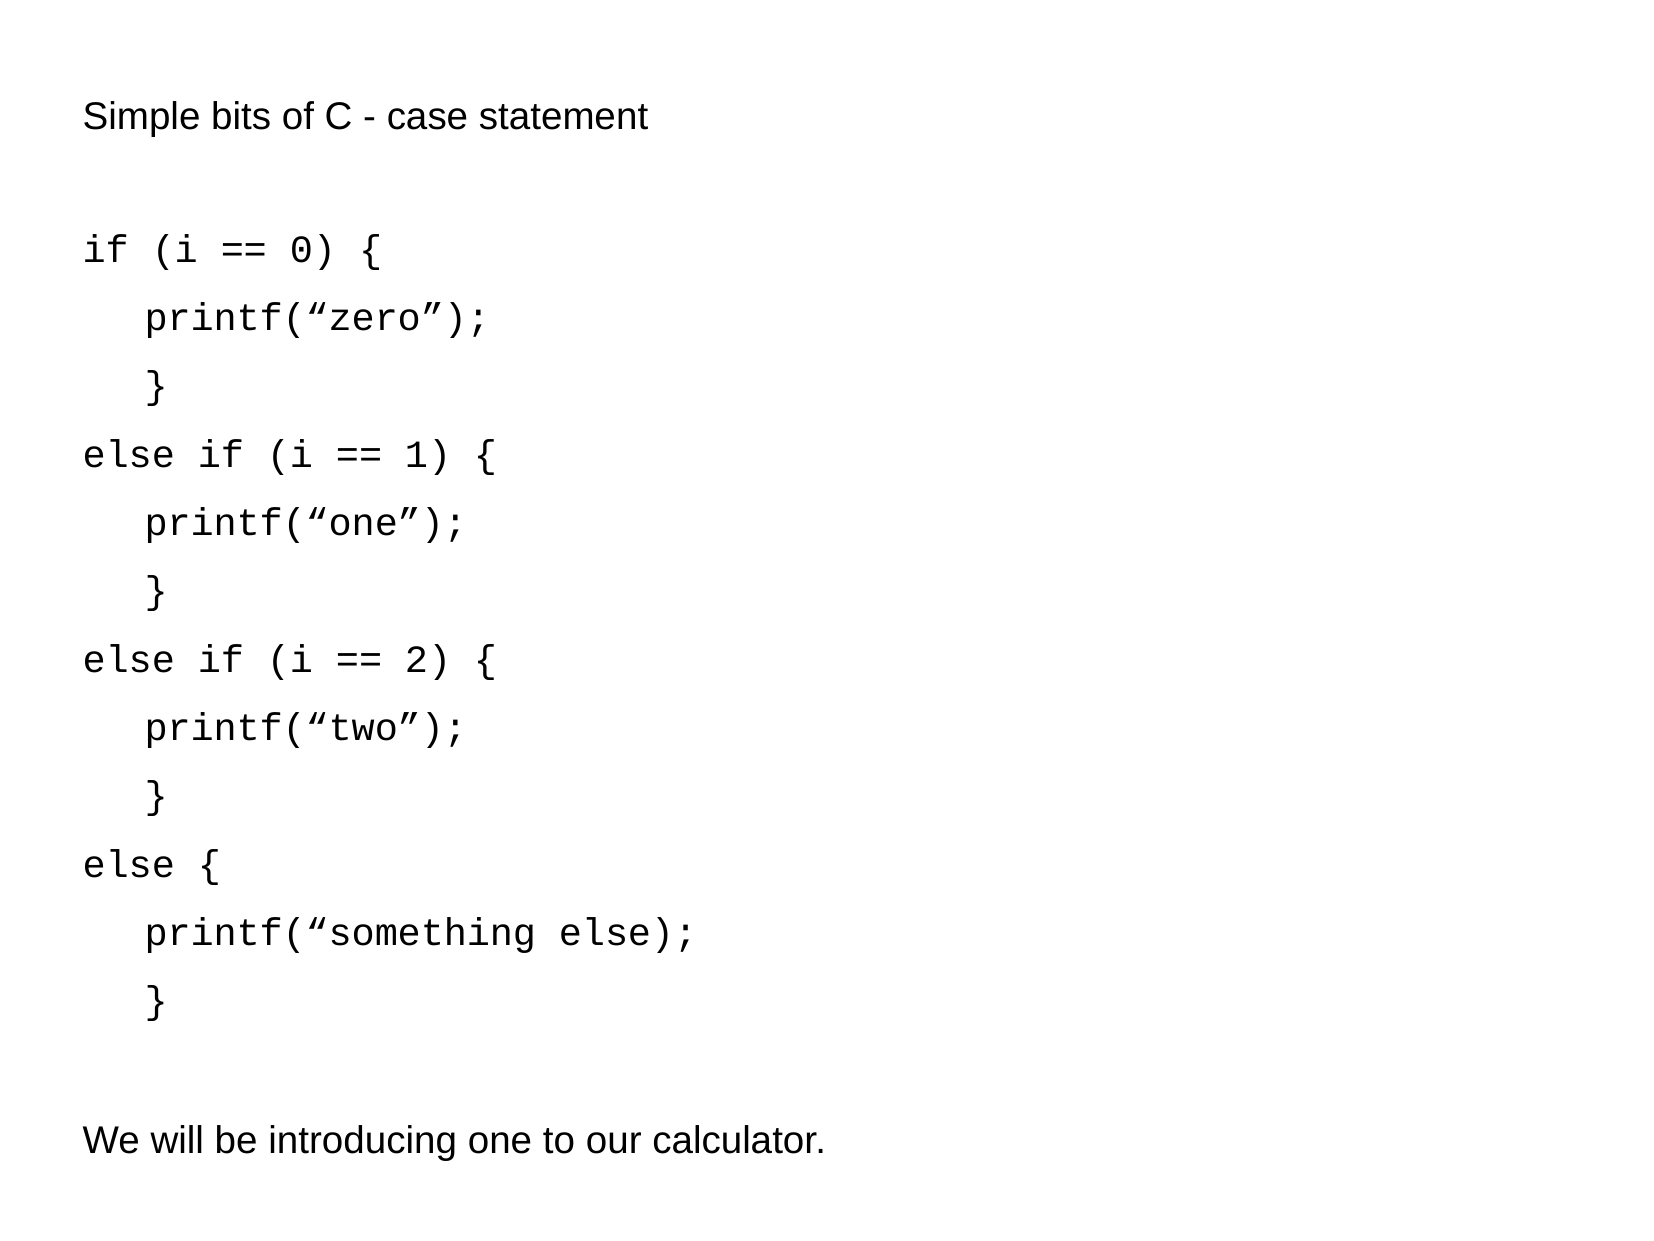

# Simple bits of C - case statement
if (i == 0) {
 	printf(“zero”);
 	}
else if (i == 1) {
 	printf(“one”);
 	}
else if (i == 2) {
 	printf(“two”);
 	}
else {
 	printf(“something else);
 	}
We will be introducing one to our calculator.